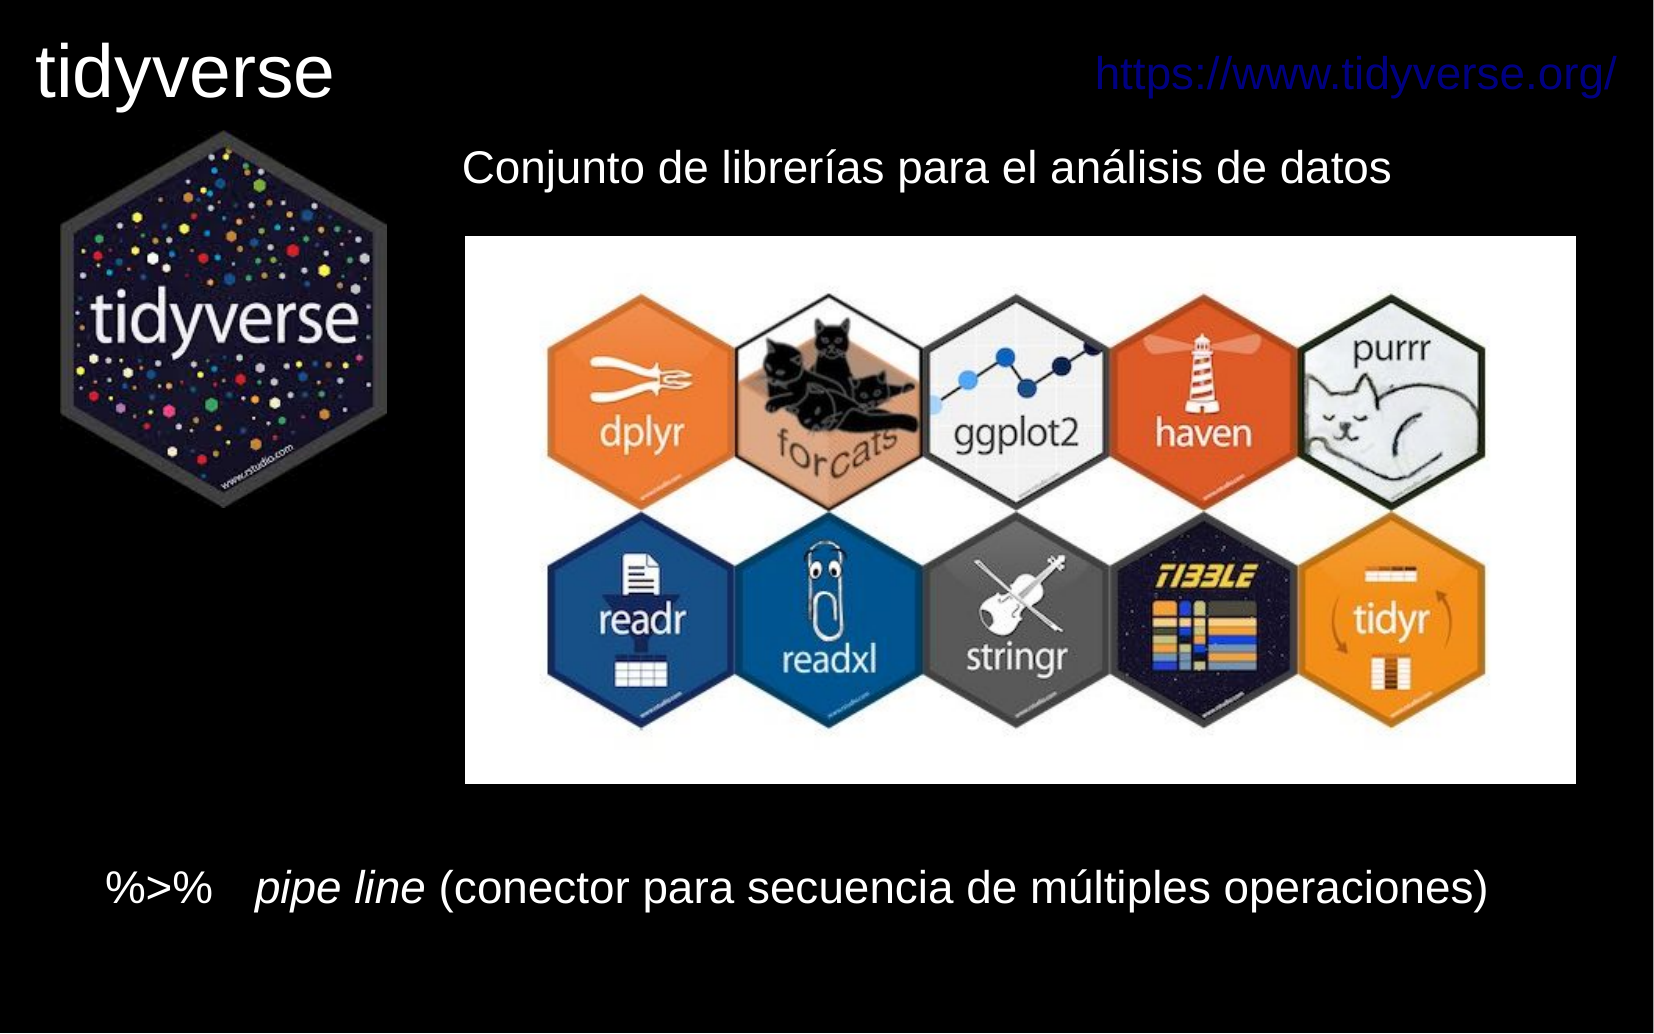

tidyverse
https://www.tidyverse.org/
# Conjunto de librerías para el análisis de datos
%>%	pipe line (conector para secuencia de múltiples operaciones)